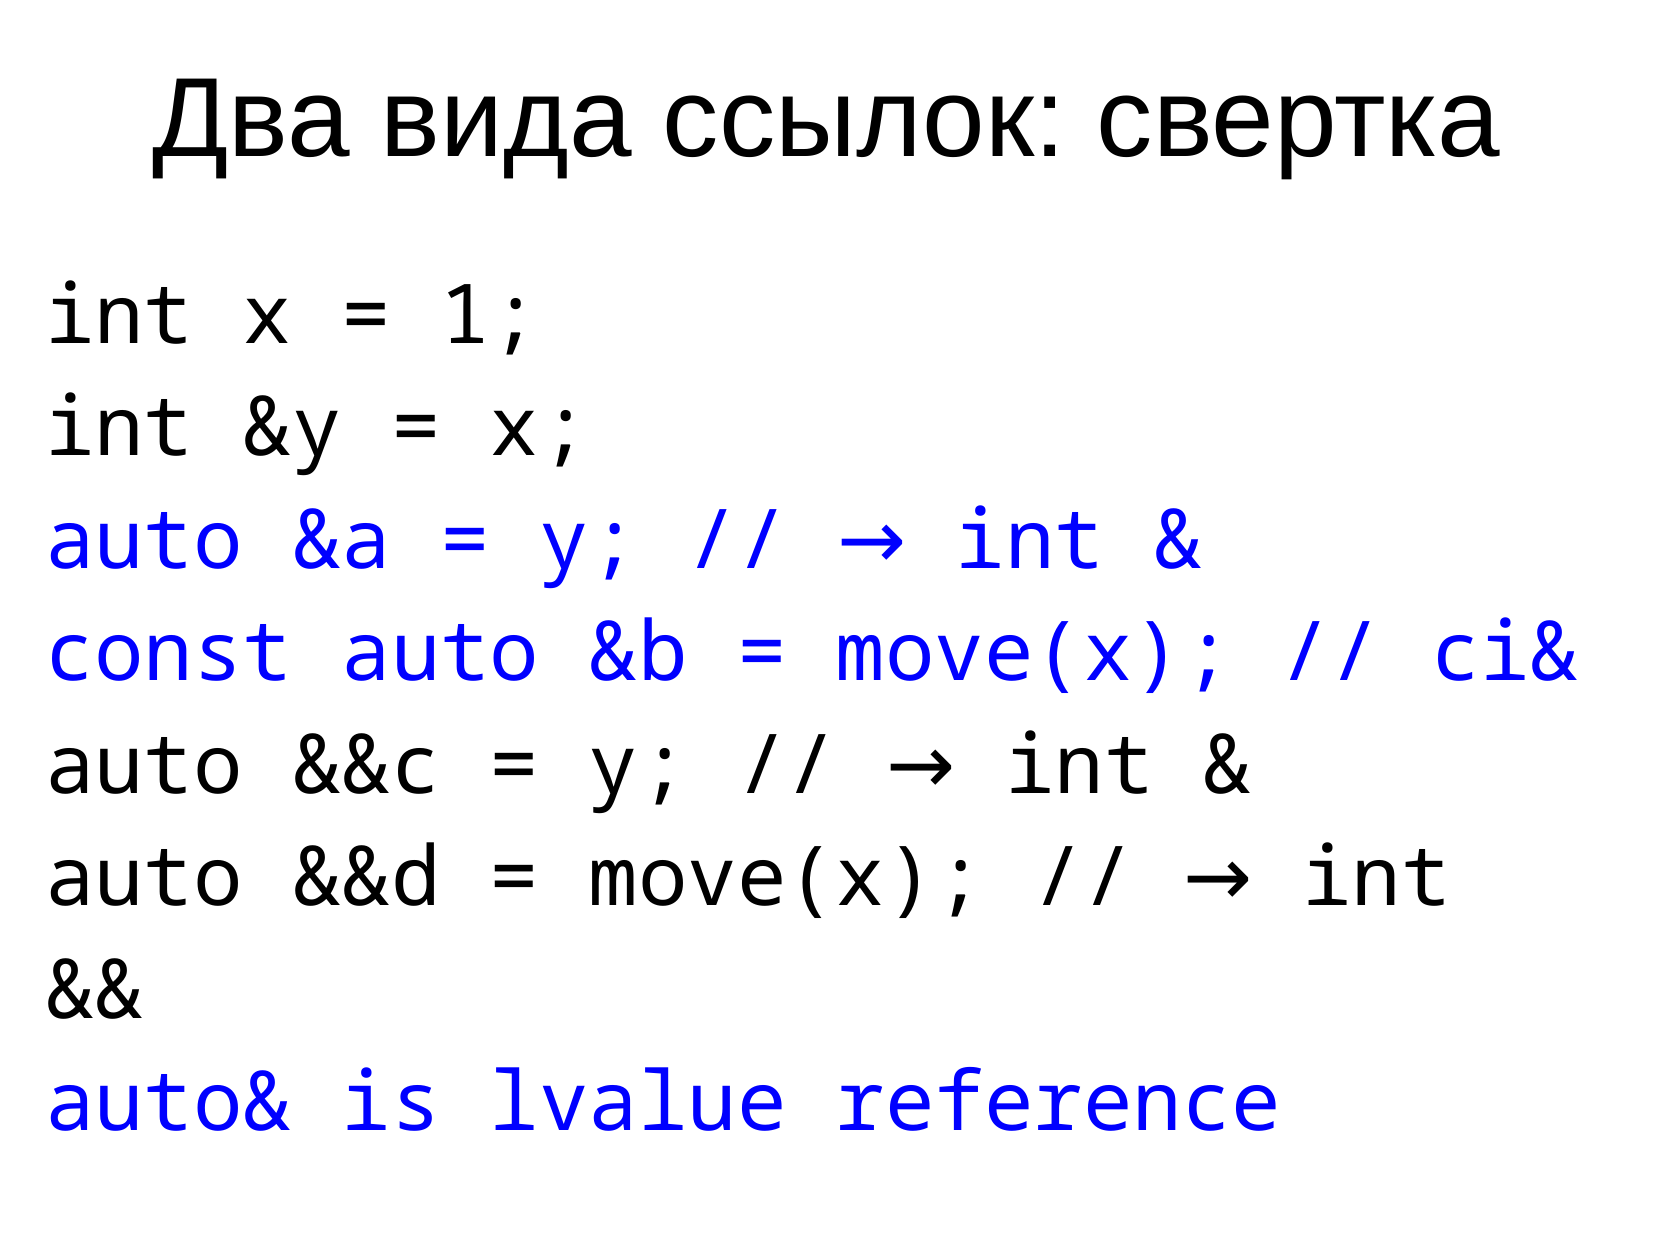

# Два вида ссылок: свертка
int x = 1;
int &y = x;
auto &a = y; // → int &
const auto &b = move(x); // ci&
auto &&c = y; // → int &
auto &&d = move(x); // → int &&
auto& is lvalue reference